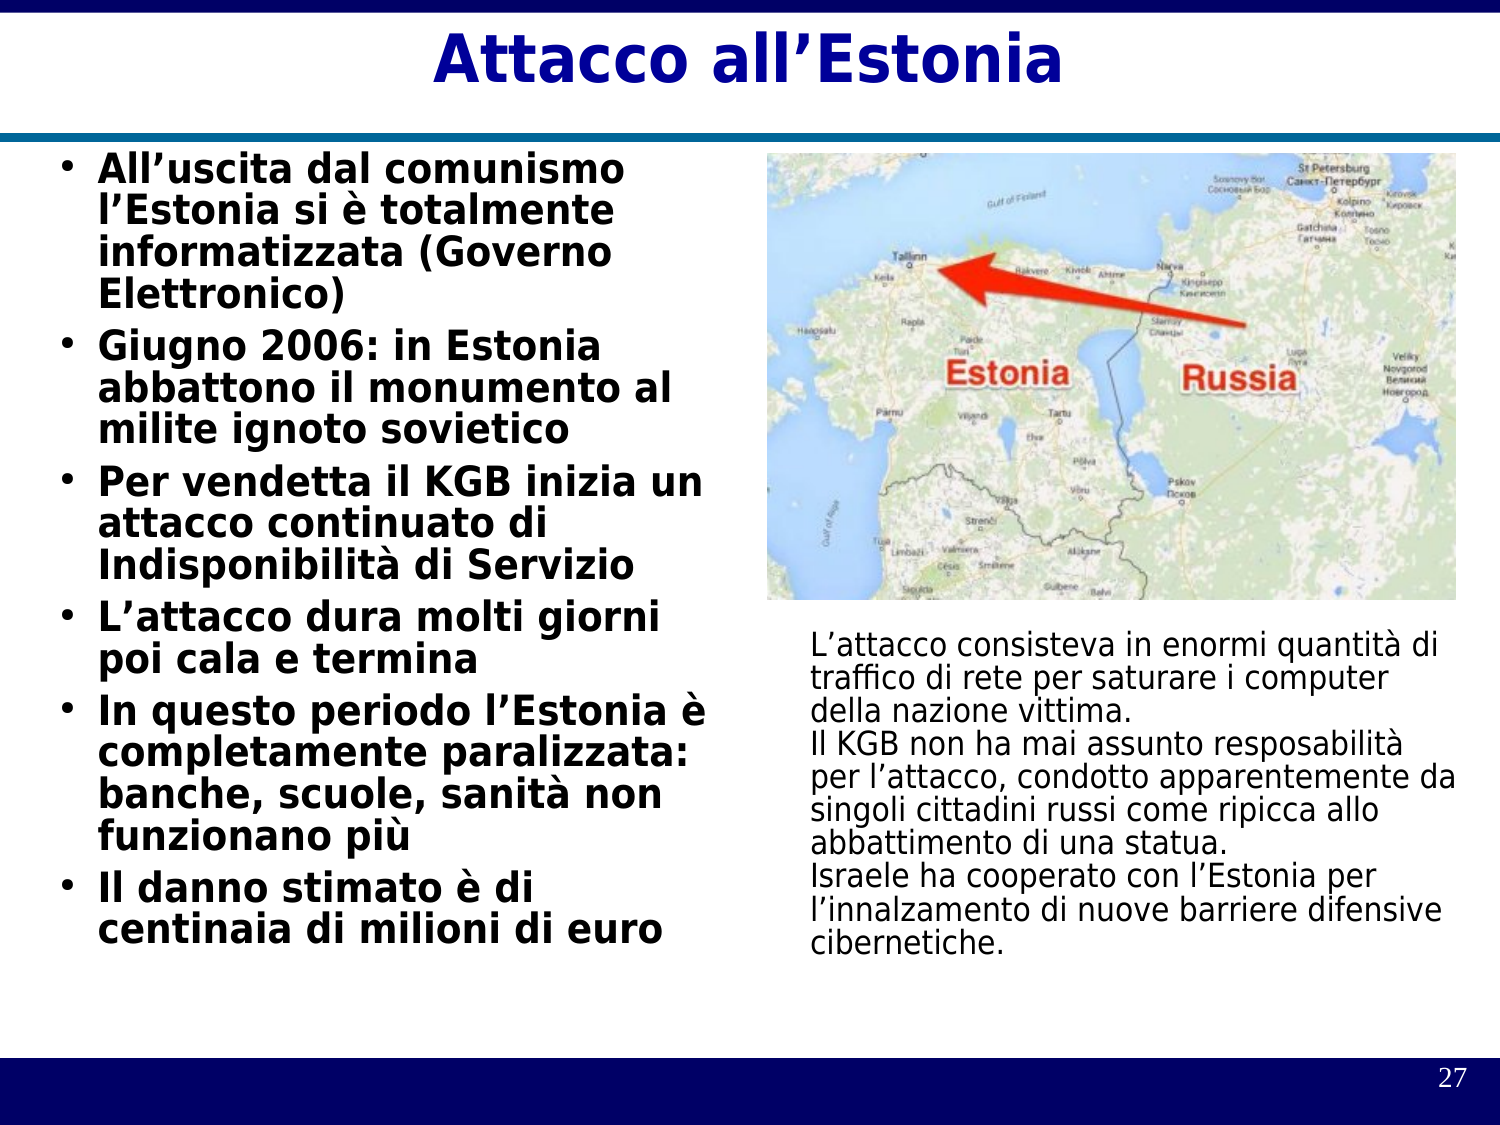

# Attacco all’Estonia
All’uscita dal comunismo l’Estonia si è totalmente informatizzata (Governo Elettronico)
Giugno 2006: in Estonia abbattono il monumento al milite ignoto sovietico
Per vendetta il KGB inizia un attacco continuato di Indisponibilità di Servizio
L’attacco dura molti giorni poi cala e termina
In questo periodo l’Estonia è completamente paralizzata: banche, scuole, sanità non funzionano più
Il danno stimato è di centinaia di milioni di euro
L’attacco consisteva in enormi quantità di
traffico di rete per saturare i computer
della nazione vittima.
Il KGB non ha mai assunto resposabilità
per l’attacco, condotto apparentemente da
singoli cittadini russi come ripicca allo
abbattimento di una statua.
Israele ha cooperato con l’Estonia per
l’innalzamento di nuove barriere difensive
cibernetiche.